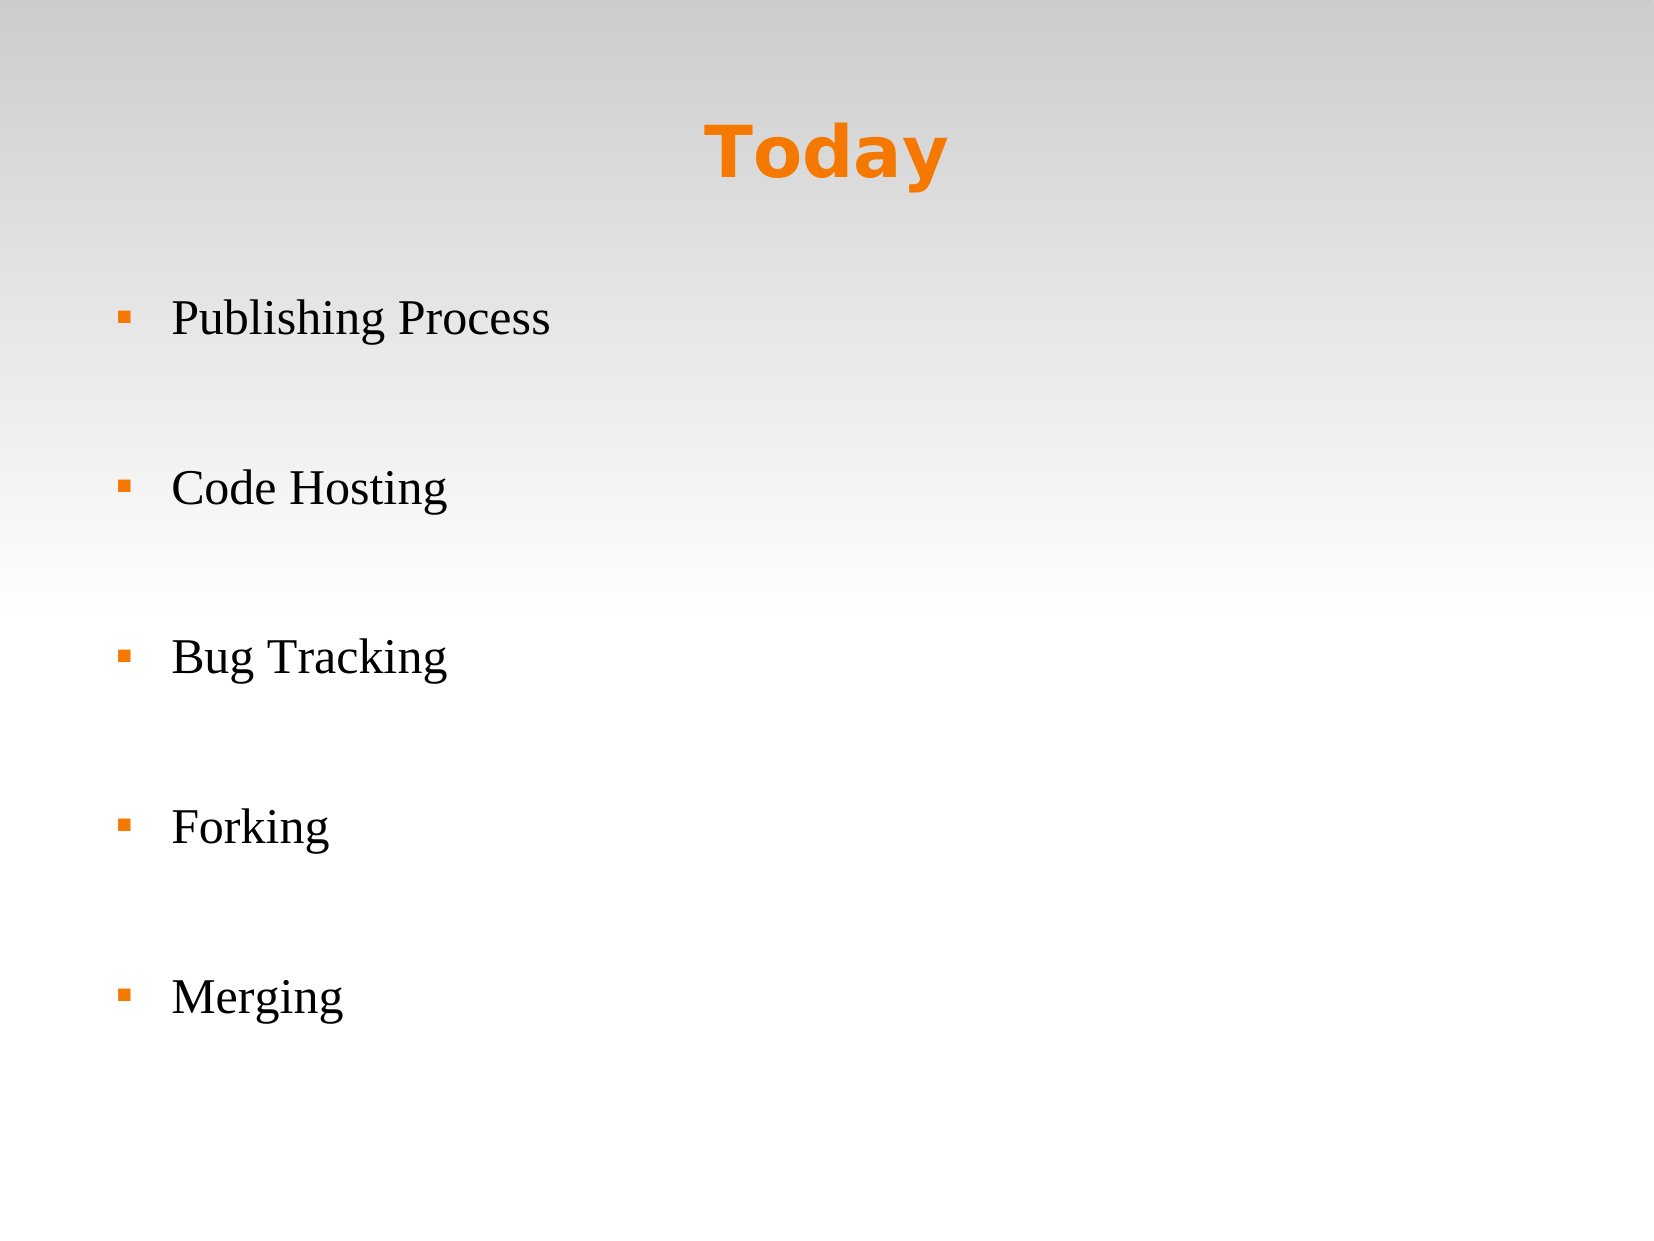

# Today
Publishing Process
Code Hosting
Bug Tracking
Forking
Merging